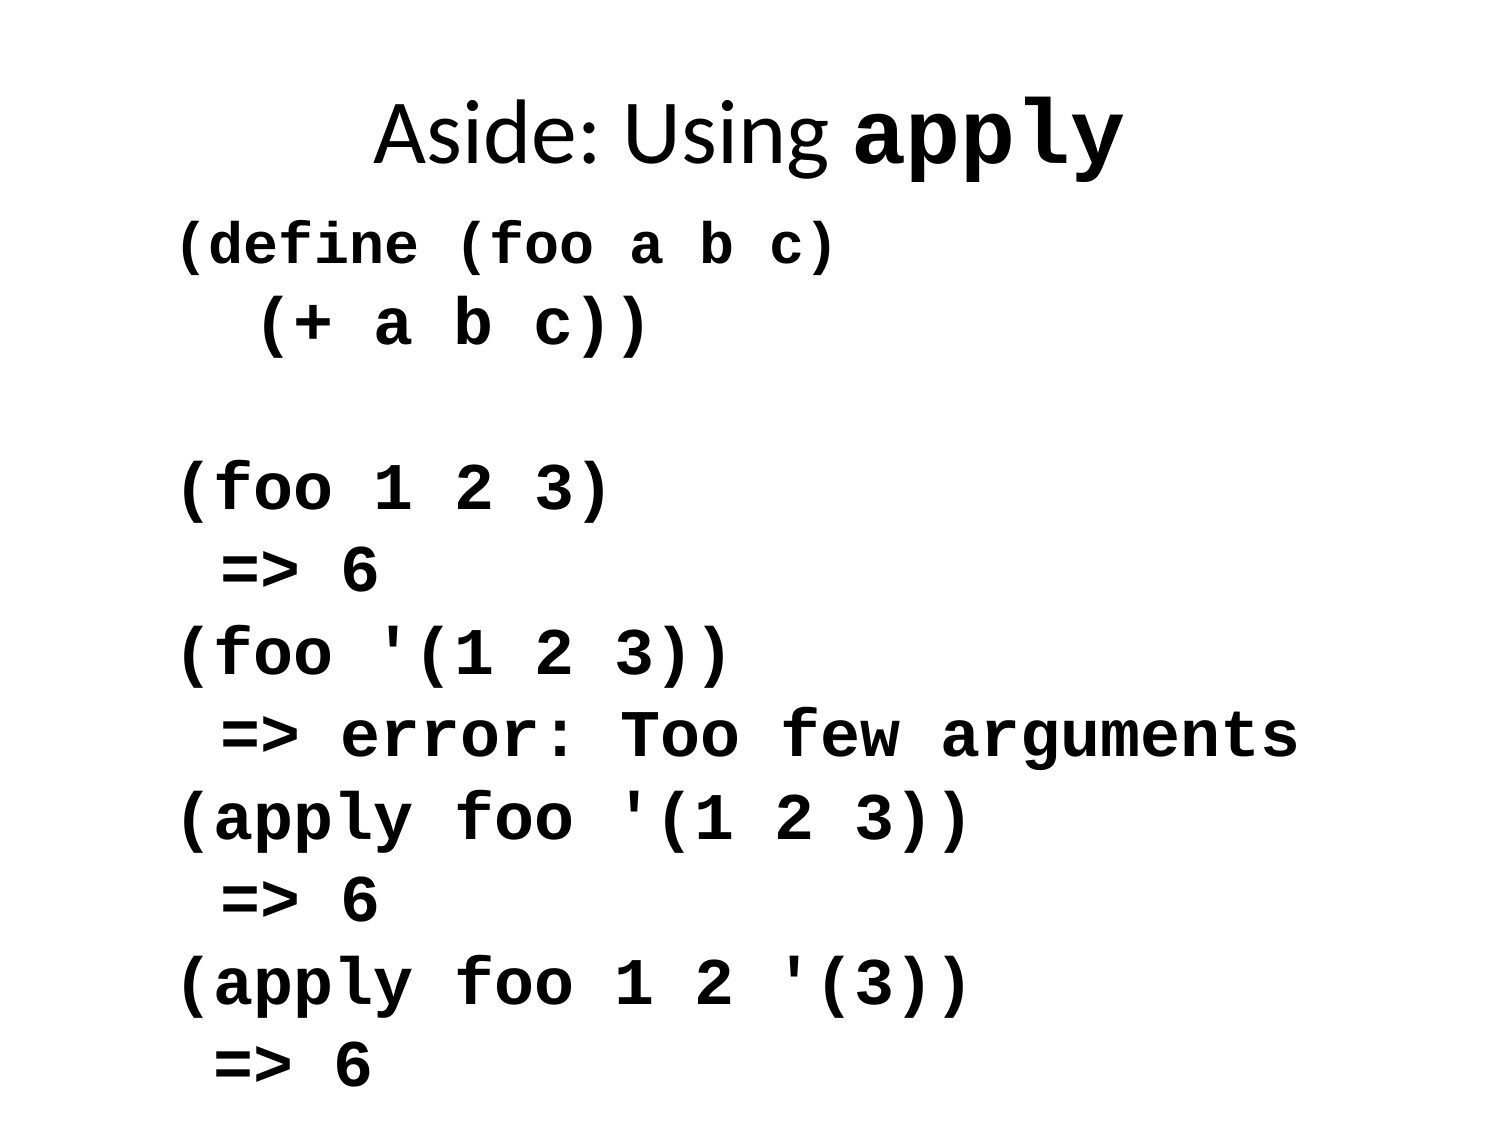

# Aside: Using apply
 (define (foo a b c)
 (+ a b c))
(foo 1 2 3)
	=> 6
(foo '(1 2 3))
	=> error: Too few arguments
(apply foo '(1 2 3))
	=> 6
(apply foo 1 2 '(3))
 => 6